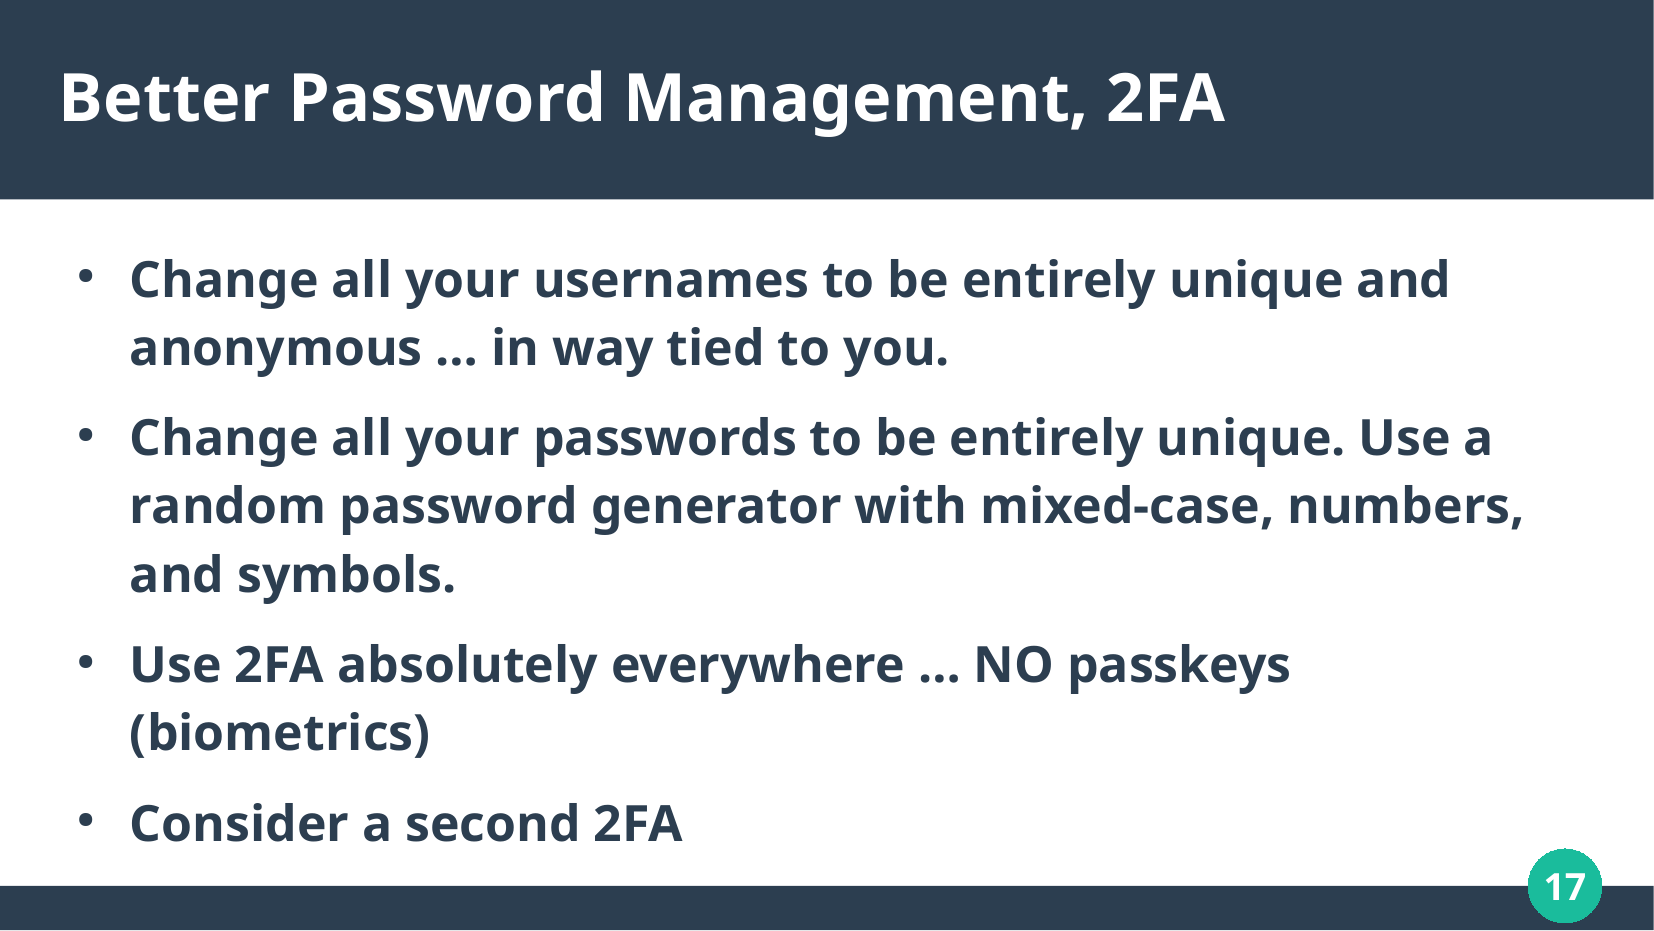

# Better Password Management, 2FA
Change all your usernames to be entirely unique and anonymous … in way tied to you.
Change all your passwords to be entirely unique. Use a random password generator with mixed-case, numbers, and symbols.
Use 2FA absolutely everywhere … NO passkeys (biometrics)
Consider a second 2FA
17